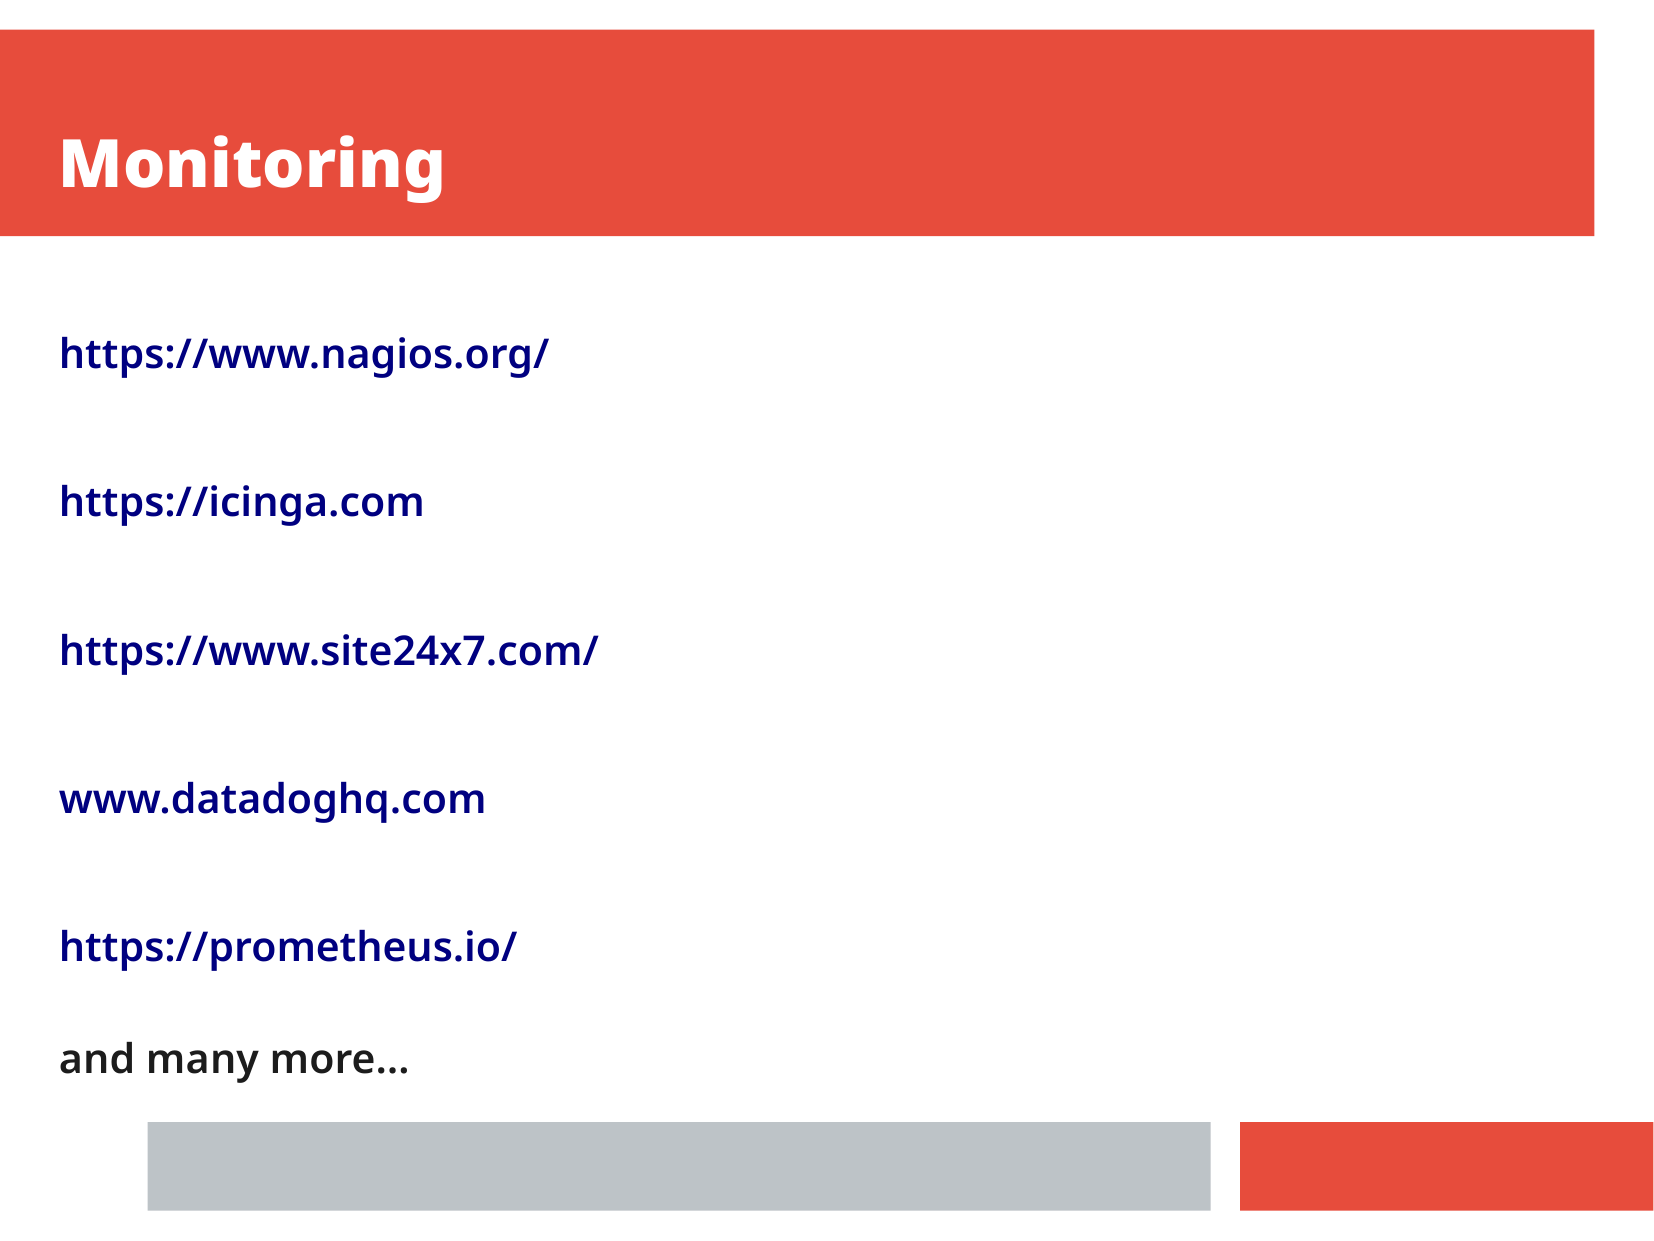

# Monitoring
https://www.nagios.org/
https://icinga.com
https://www.site24x7.com/
www.datadoghq.com
https://prometheus.io/
and many more…